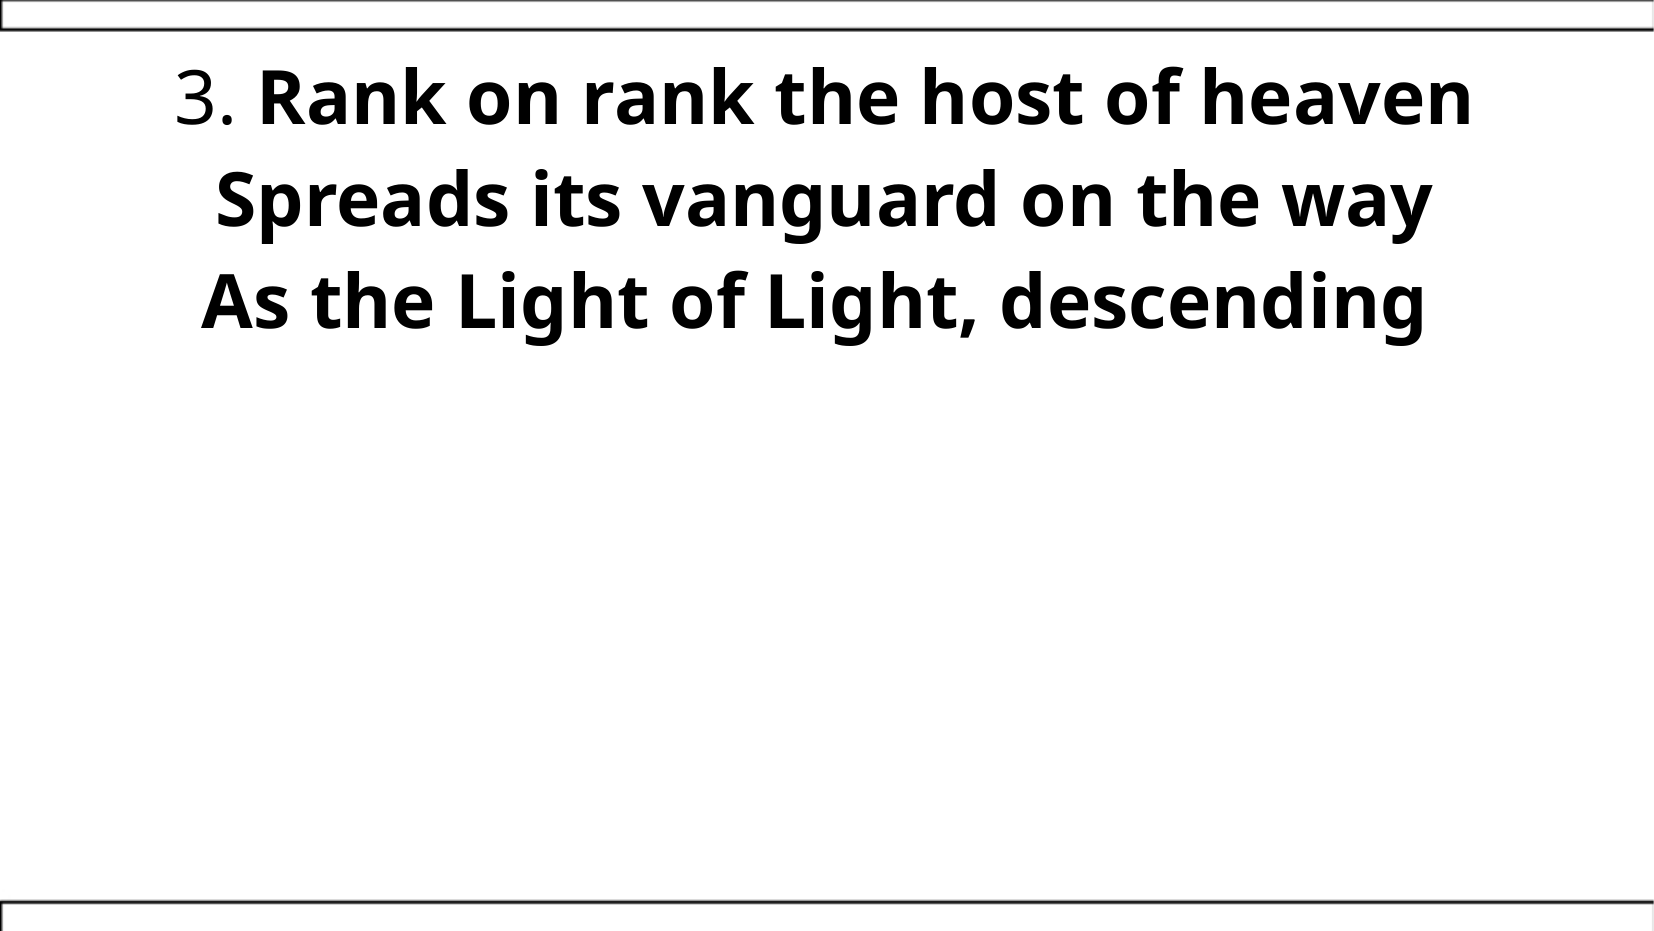

3. Rank on rank the host of heaven
Spreads its vanguard on the way
As the Light of Light, descending